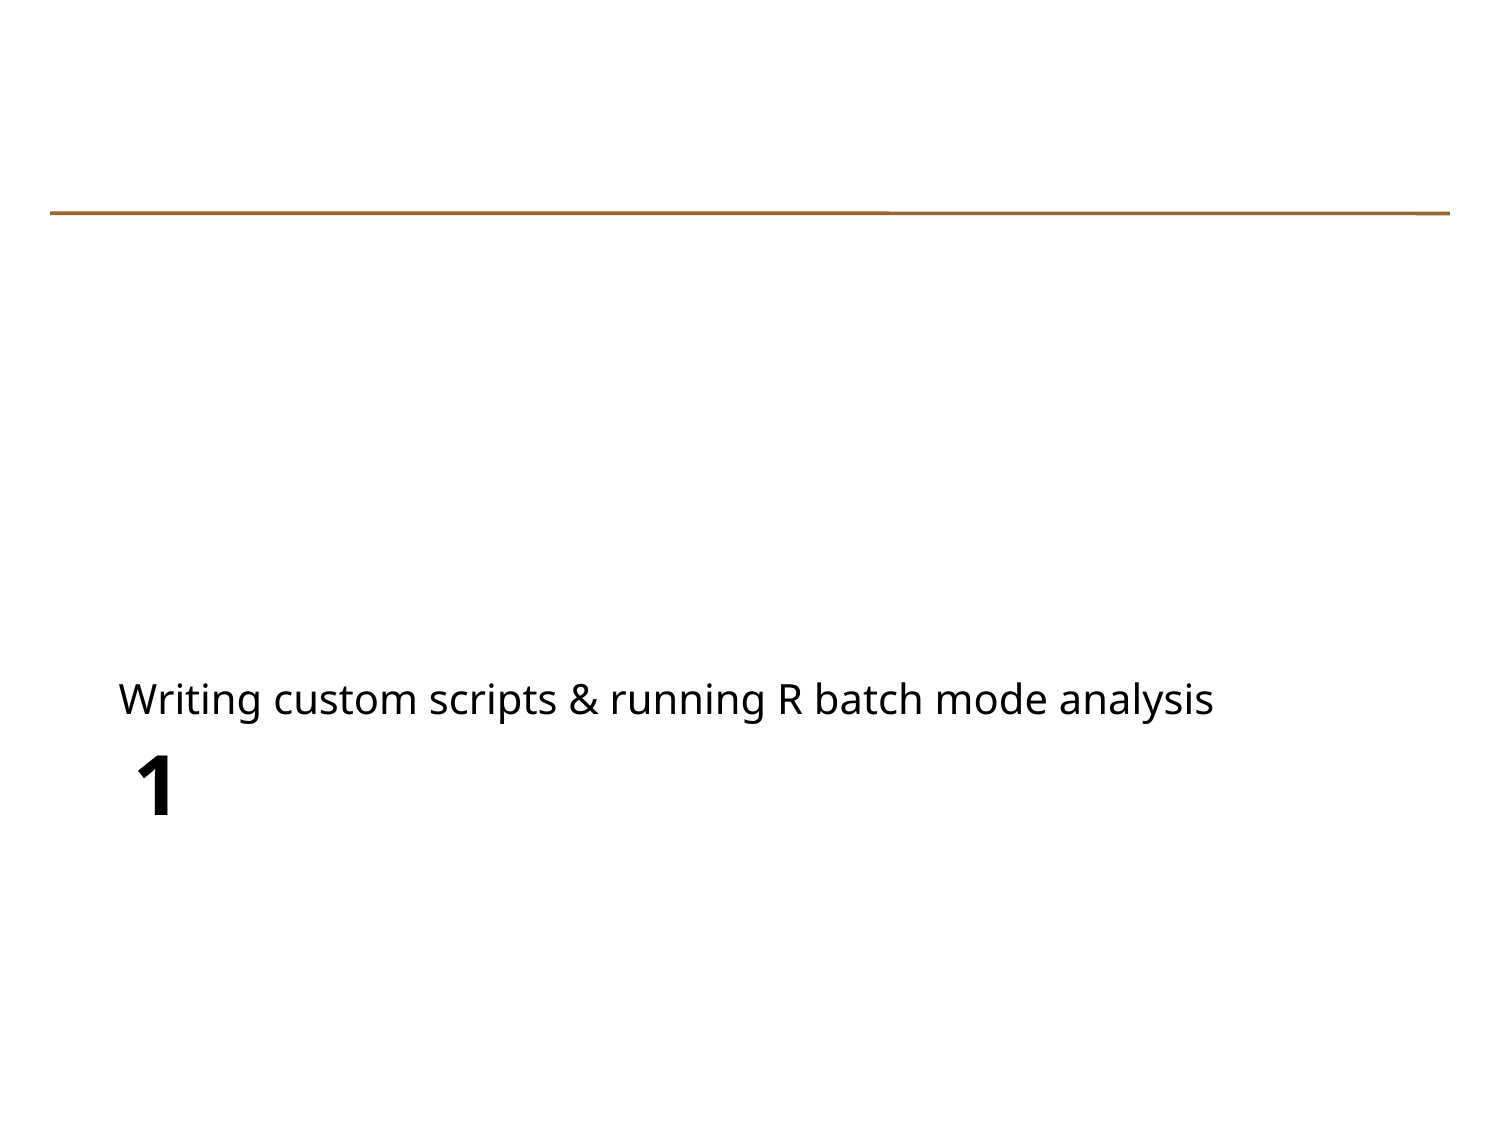

Writing custom scripts & running R batch mode analysis
1